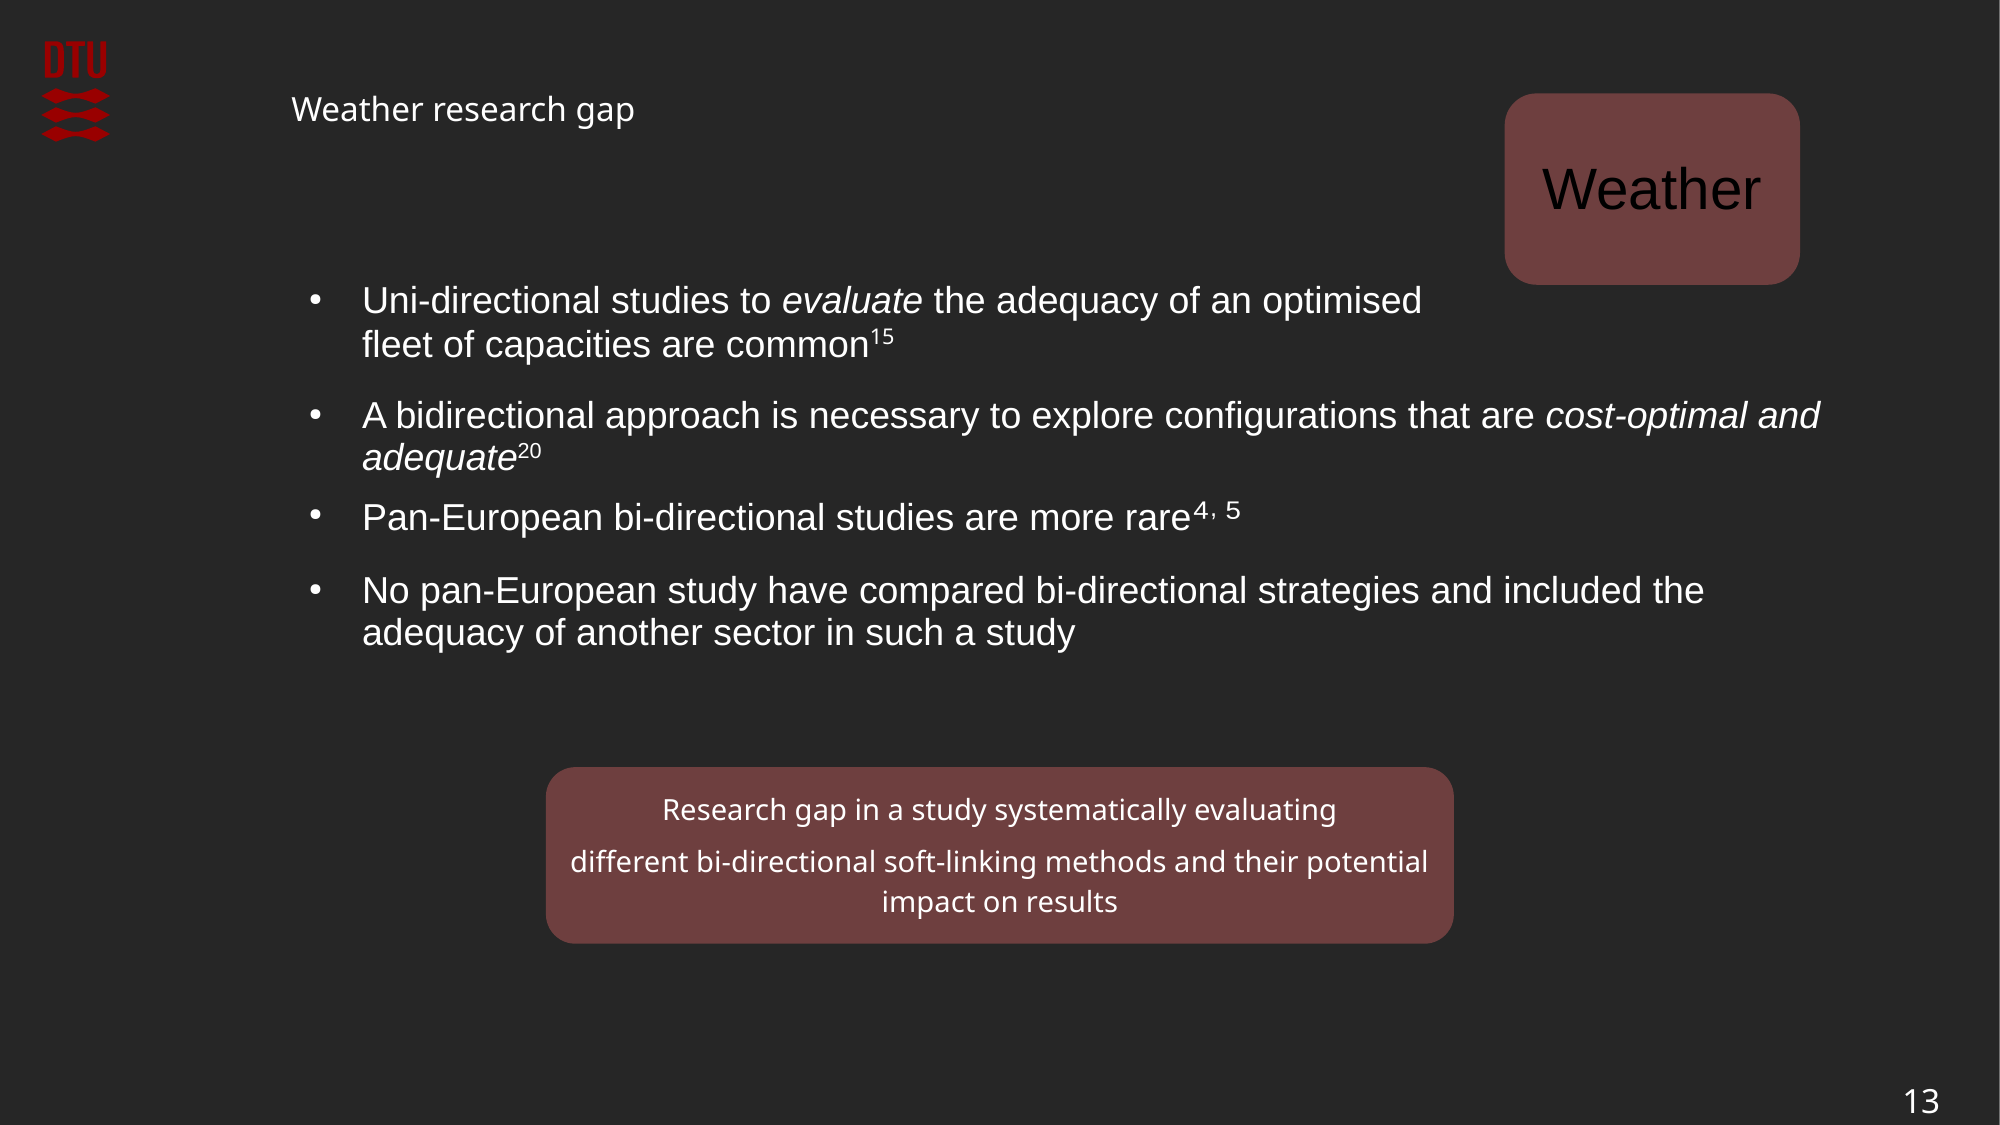

# Weather research gap
Weather
Uni-directional studies to evaluate the adequacy of an optimised
fleet of capacities are common15
A bidirectional approach is necessary to explore configurations that are cost-optimal and adequate20
Pan-European bi-directional studies are more rare⁴, ⁵
No pan-European study have compared bi-directional strategies and included the adequacy of another sector in such a study
Research gap in a study systematically evaluating
different bi-directional soft-linking methods and their potential impact on results
13